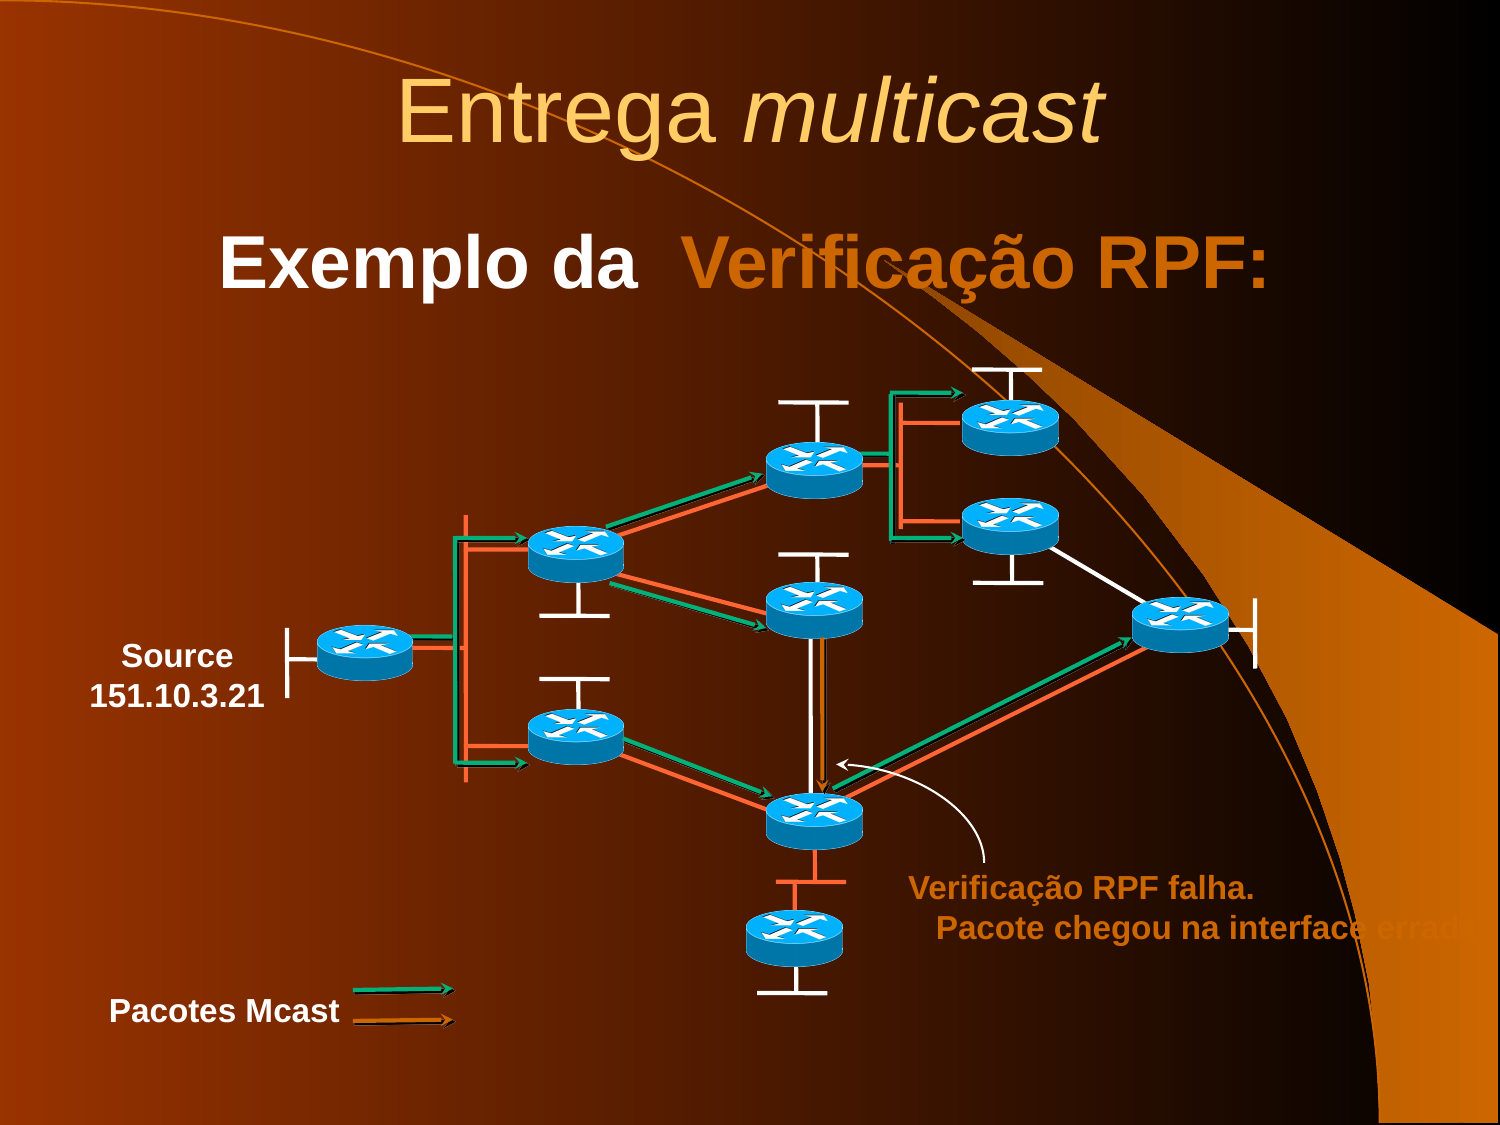

# Entrega multicast
Exemplo da Verificação RPF:
Source
151.10.3.21
Verificação RPF falha.
 Pacote chegou na interface errada!
Pacotes Mcast